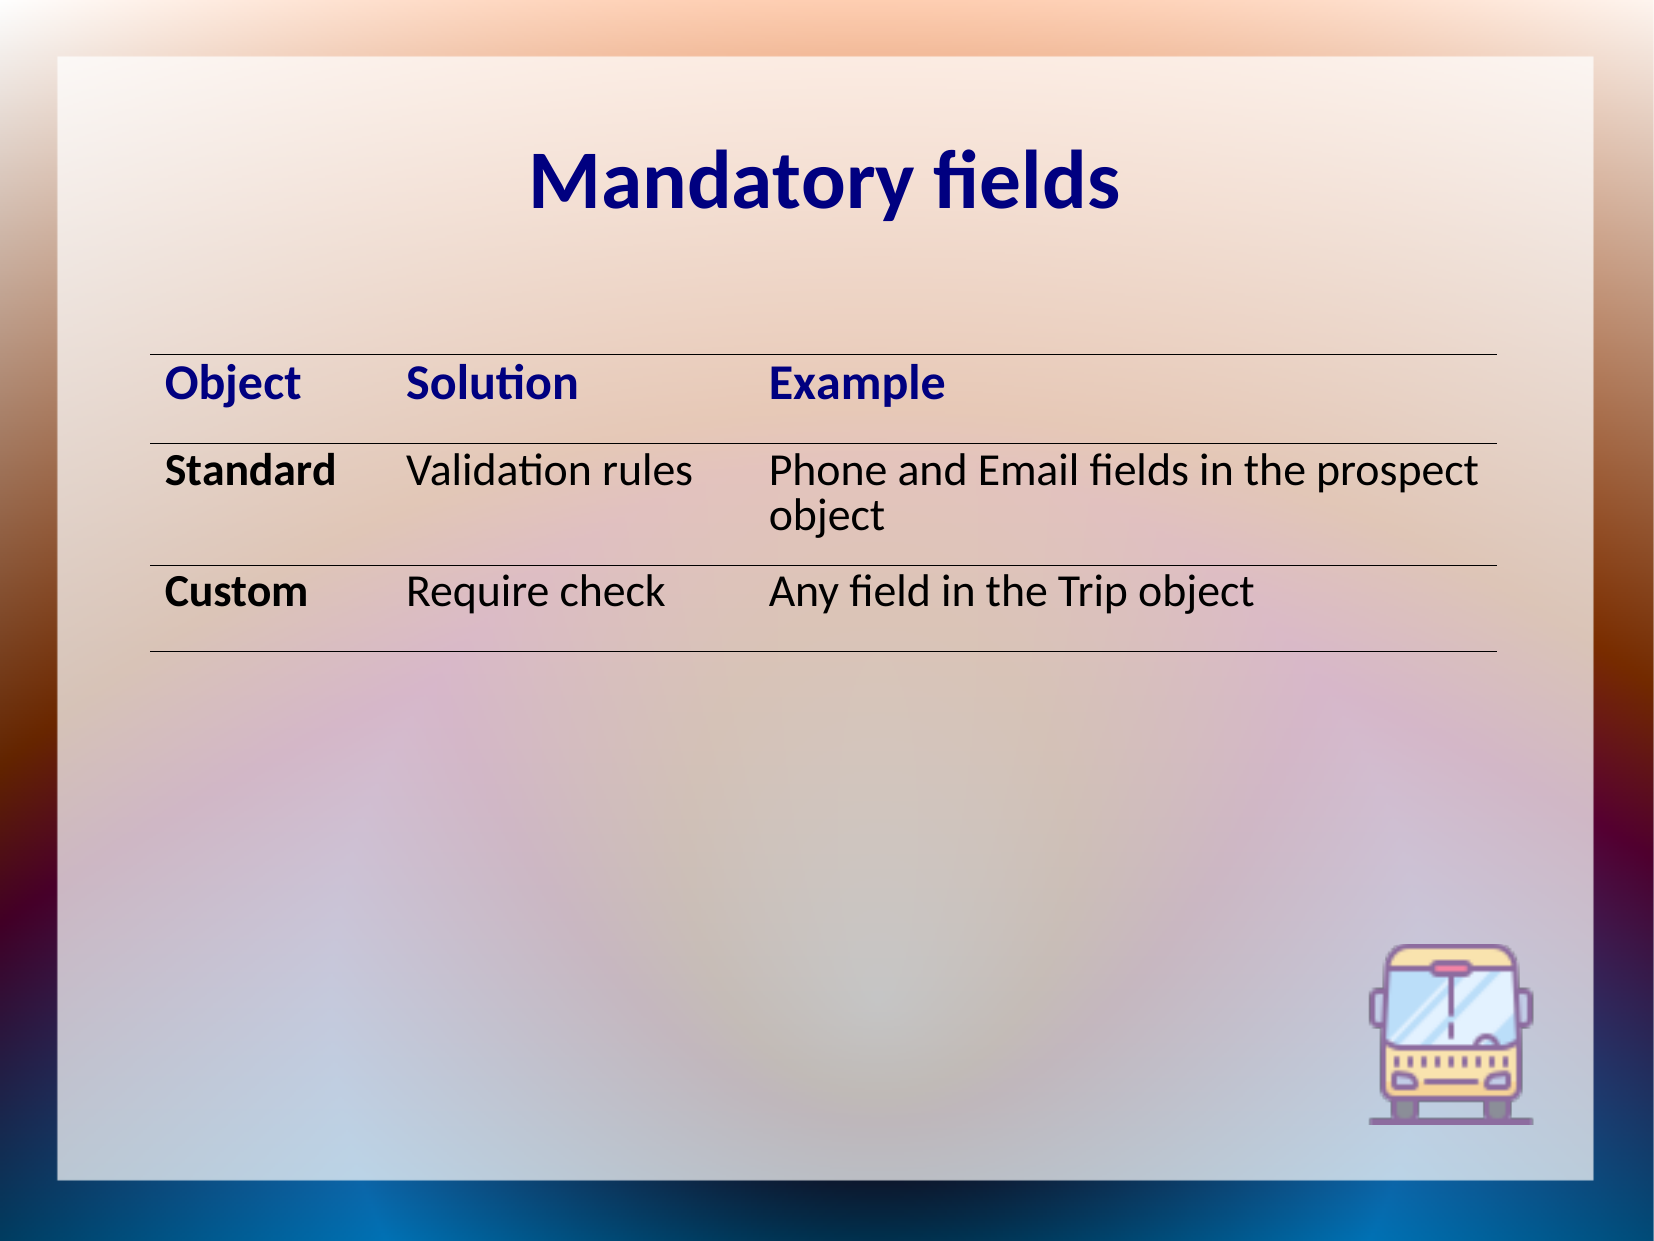

# Mandatory fields
| Object | Solution | Example |
| --- | --- | --- |
| Standard | Validation rules | Phone and Email fields in the prospect object |
| Custom | Require check | Any field in the Trip object |